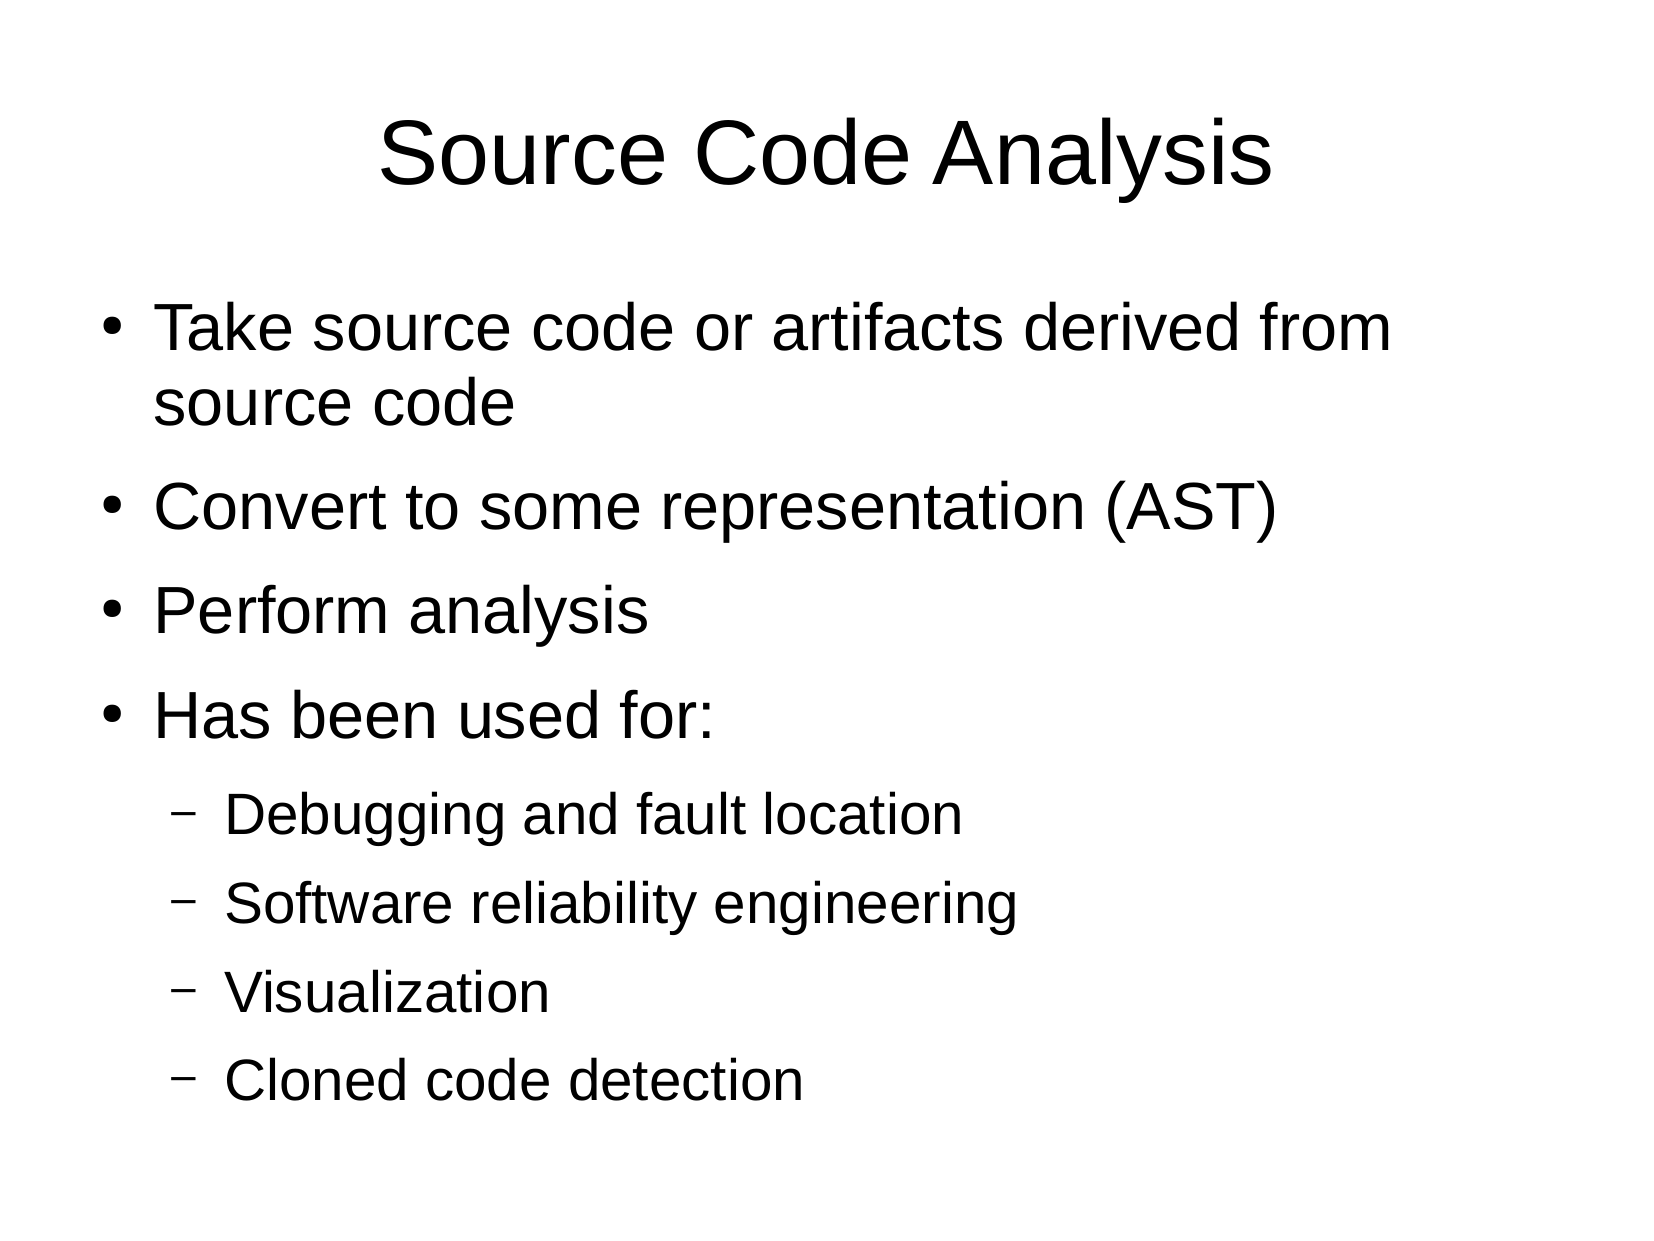

# Source Code Analysis
Take source code or artifacts derived from source code
Convert to some representation (AST)
Perform analysis
Has been used for:
Debugging and fault location
Software reliability engineering
Visualization
Cloned code detection